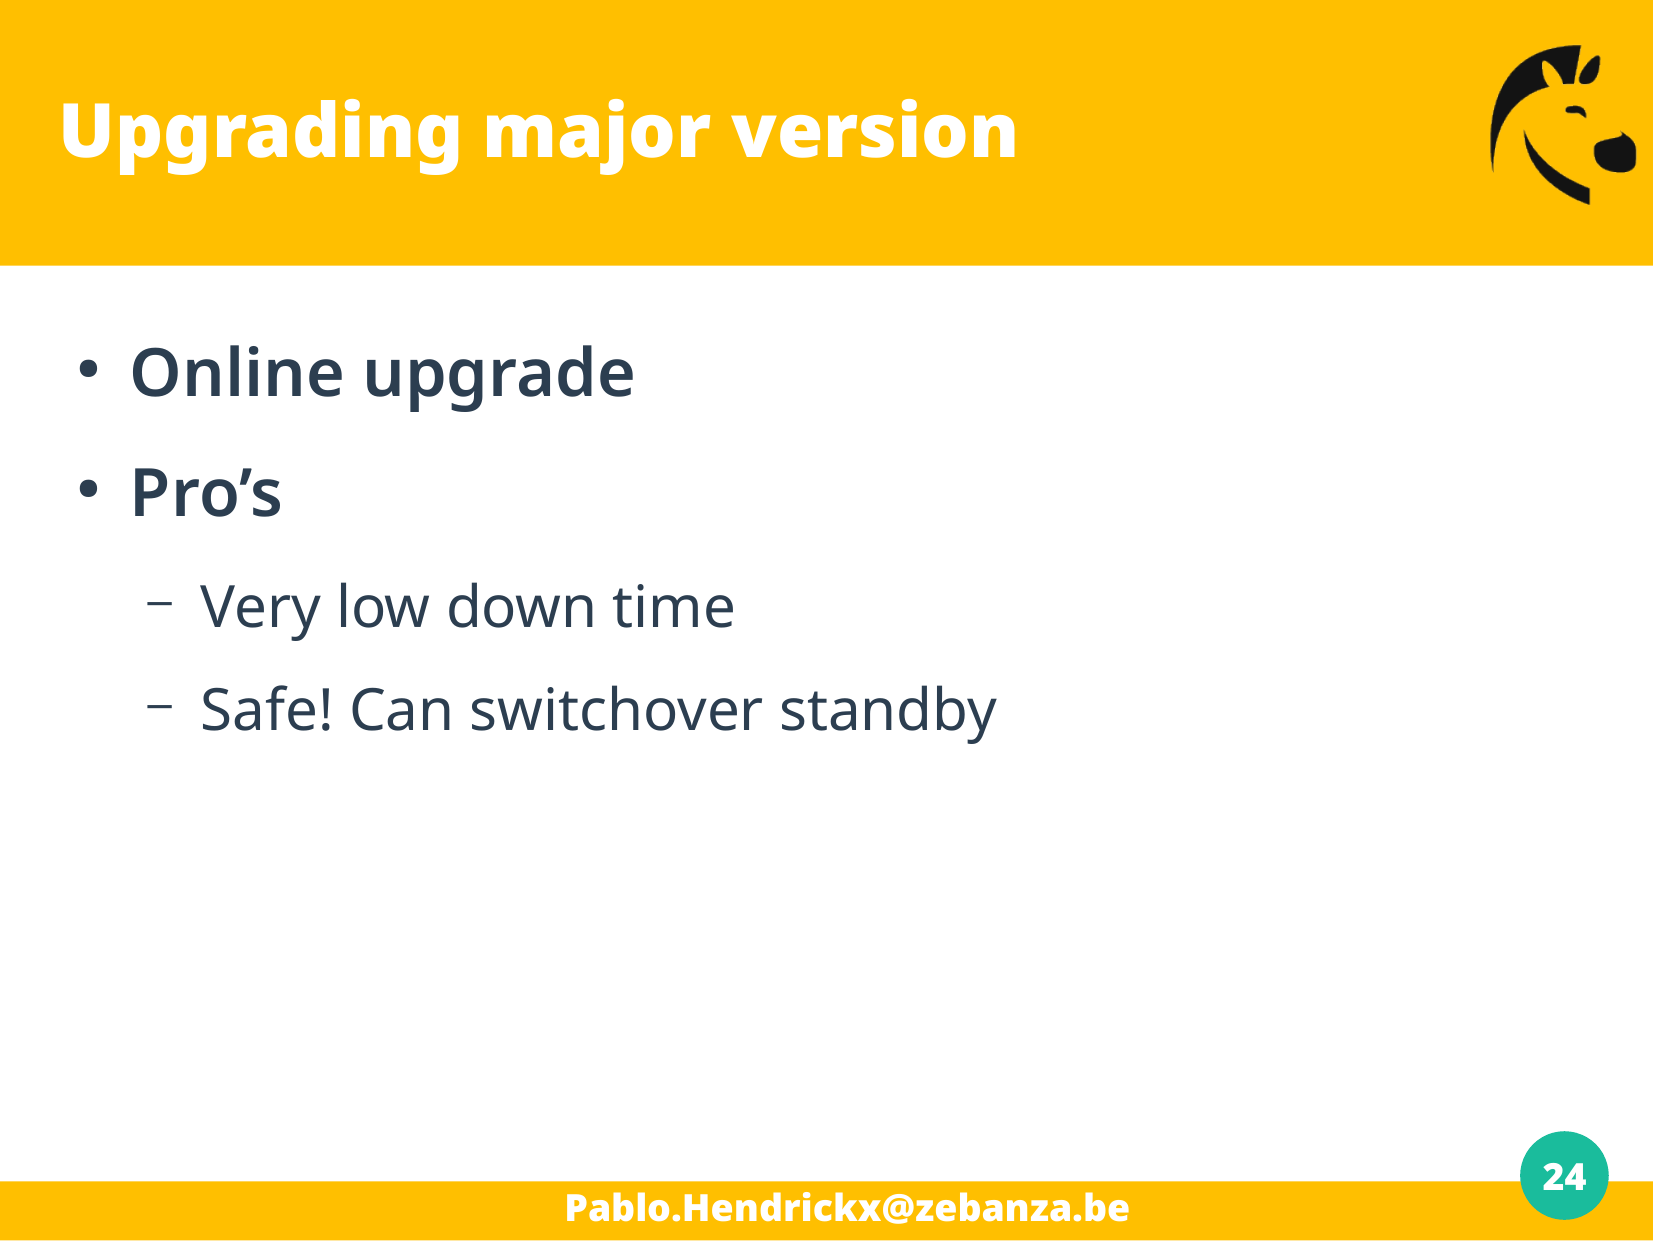

# Upgrading major version
Online upgrade
Pro’s
Very low down time
Safe! Can switchover standby
24
Pablo.Hendrickx@zebanza.be